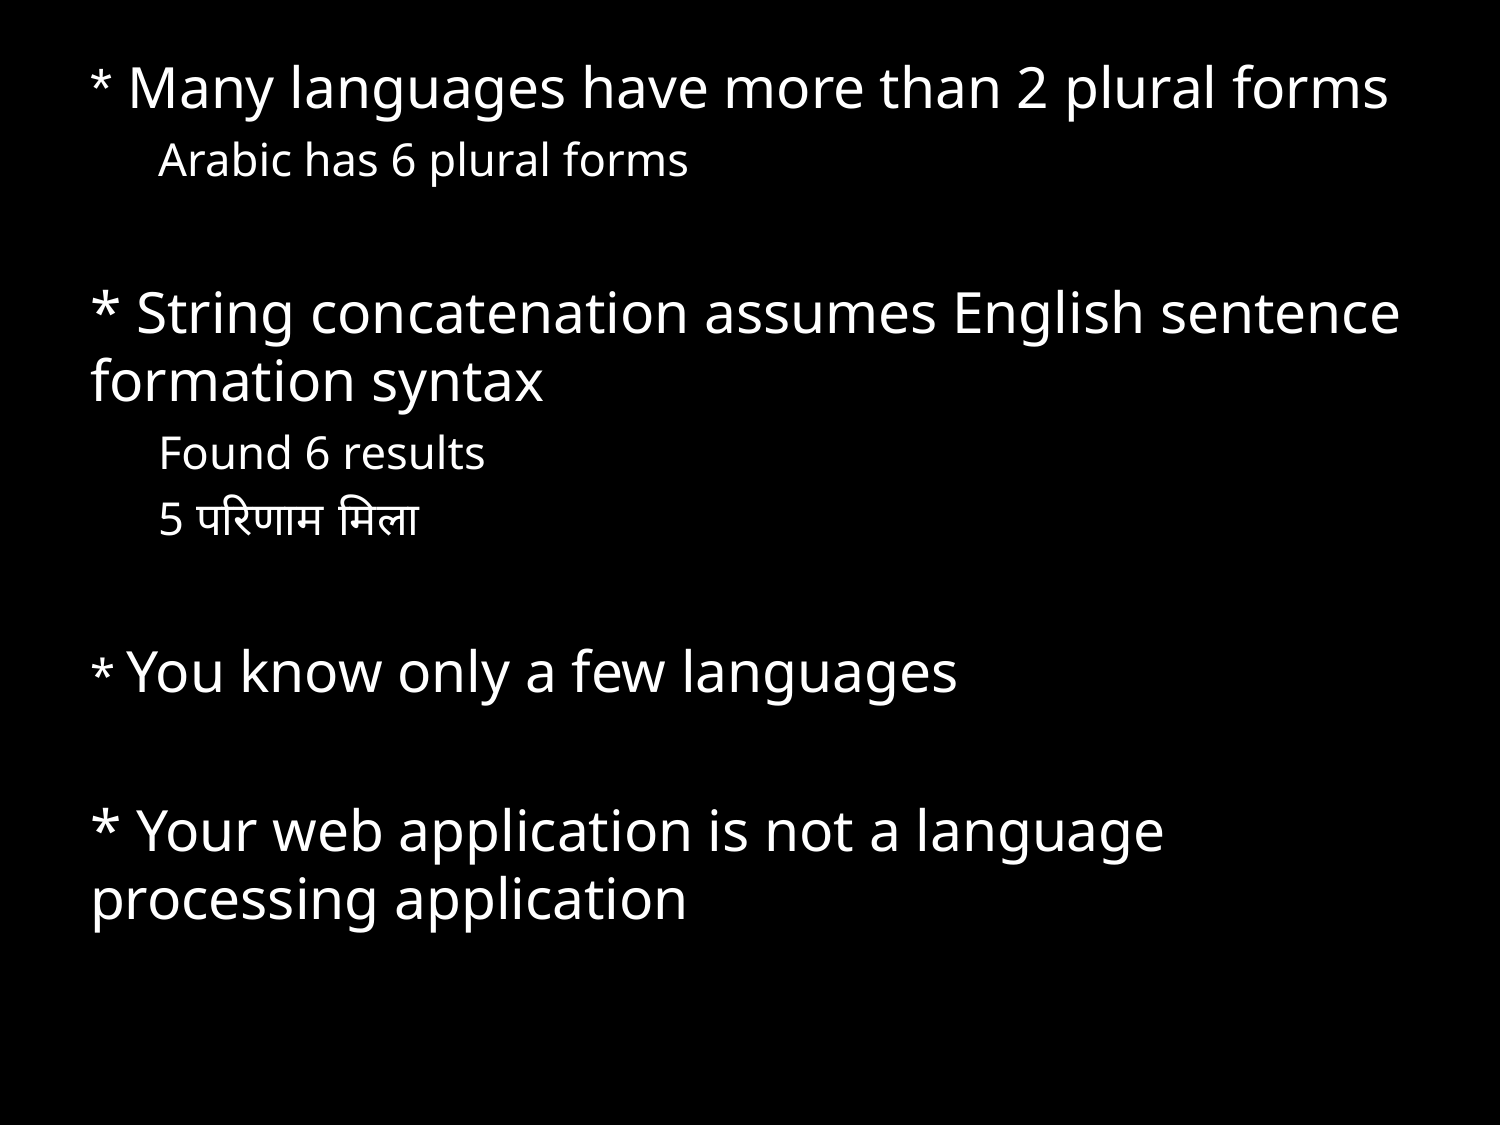

# * Many languages have more than 2 plural forms
Arabic has 6 plural forms
* String concatenation assumes English sentence formation syntax
Found 6 results
5 परिणाम मिला
* You know only a few languages
* Your web application is not a language processing application